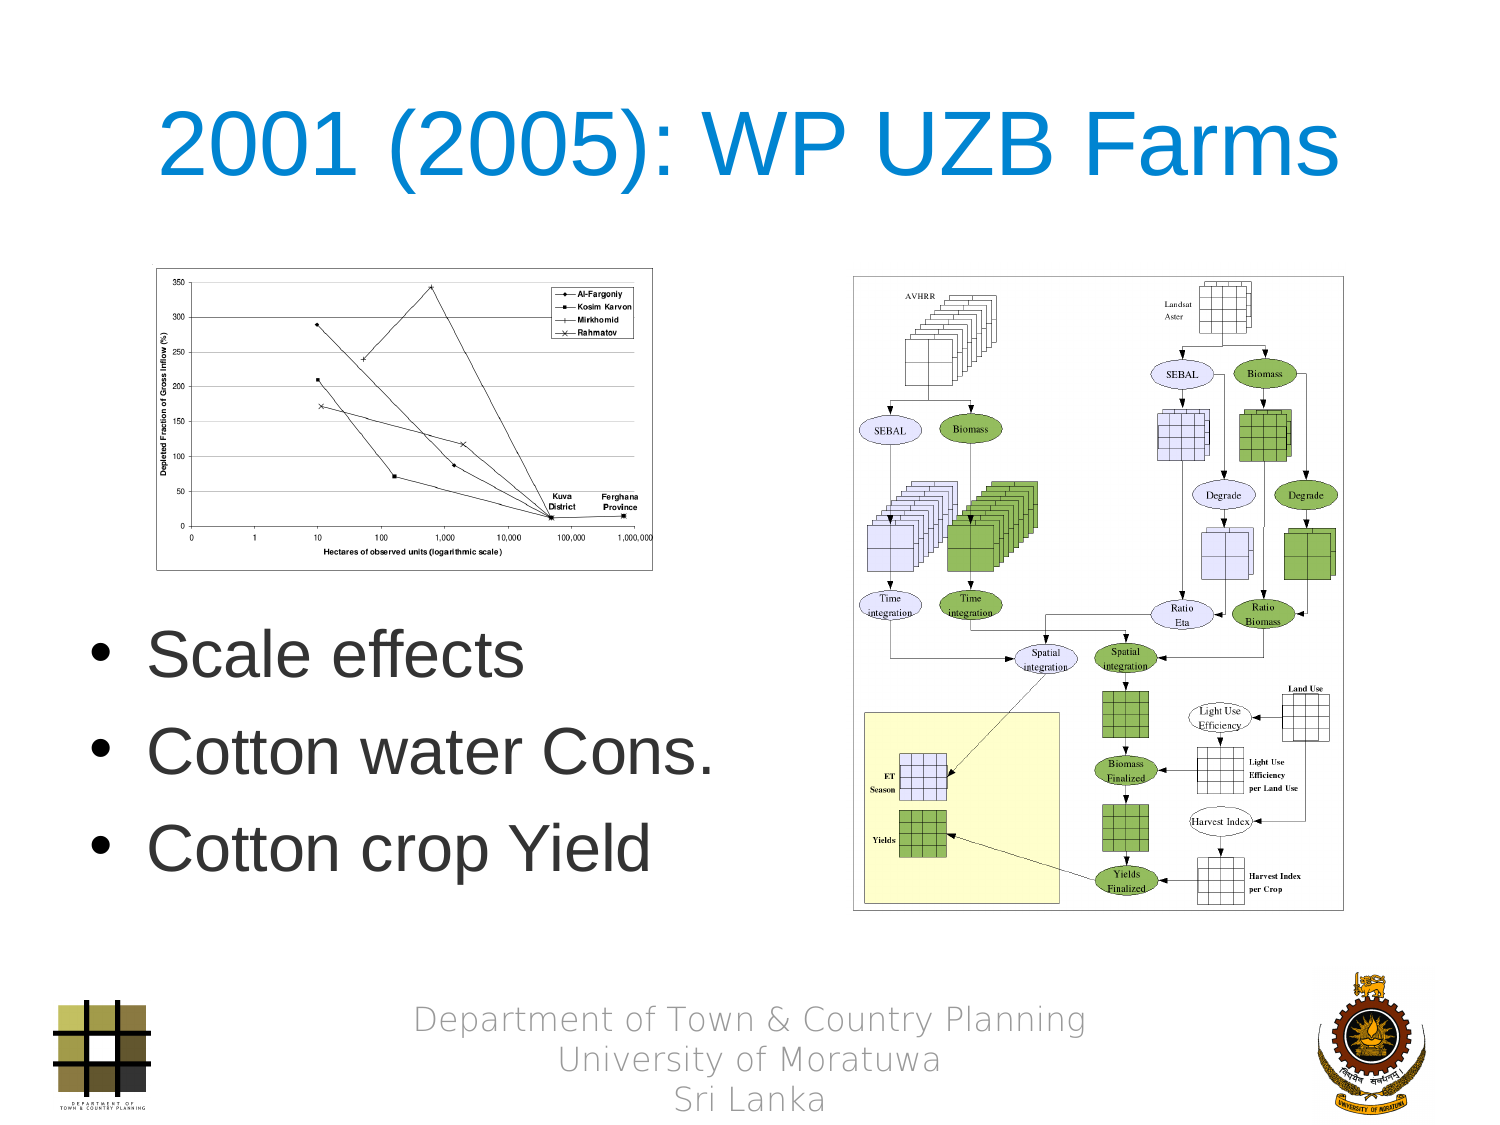

# 2001 (2005): WP UZB Farms
Scale effects
Cotton water Cons.
Cotton crop Yield